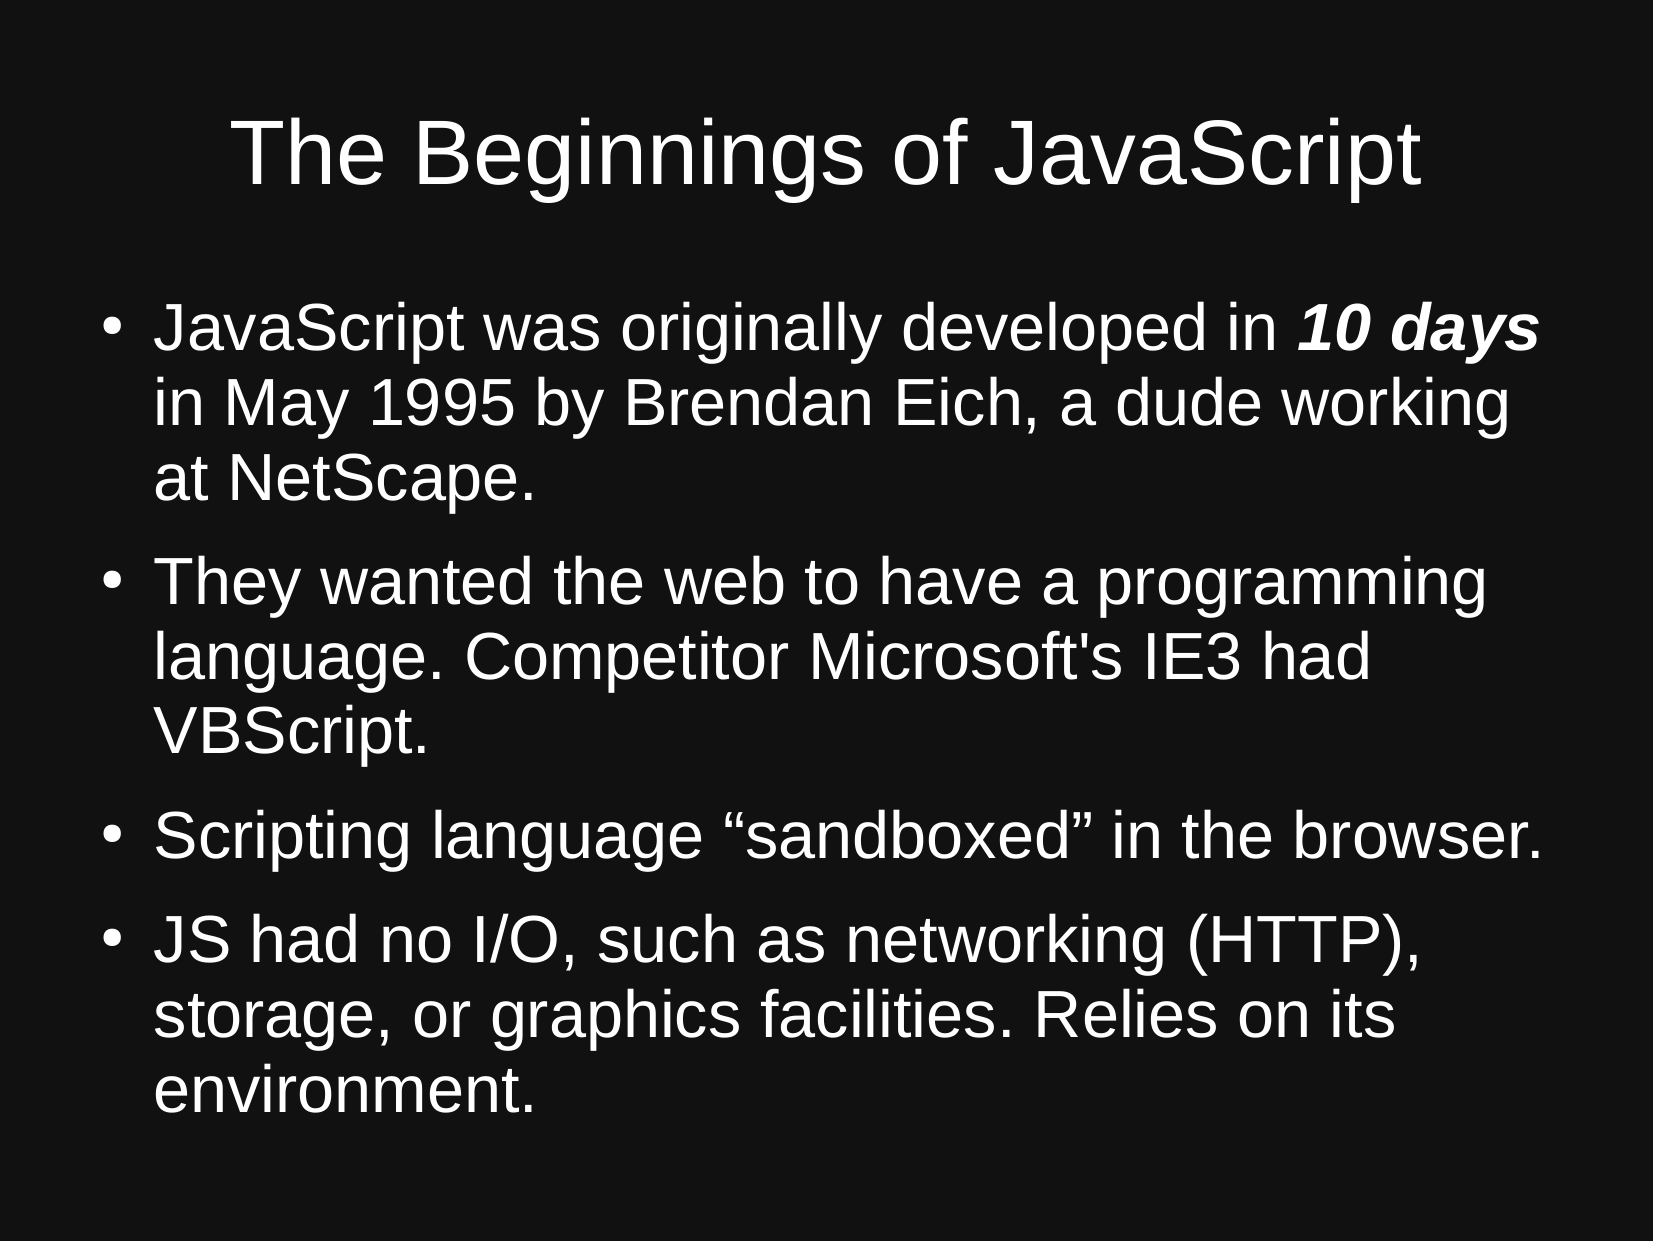

# The Beginnings of JavaScript
JavaScript was originally developed in 10 days in May 1995 by Brendan Eich, a dude working at NetScape.
They wanted the web to have a programming language. Competitor Microsoft's IE3 had VBScript.
Scripting language “sandboxed” in the browser.
JS had no I/O, such as networking (HTTP), storage, or graphics facilities. Relies on its environment.